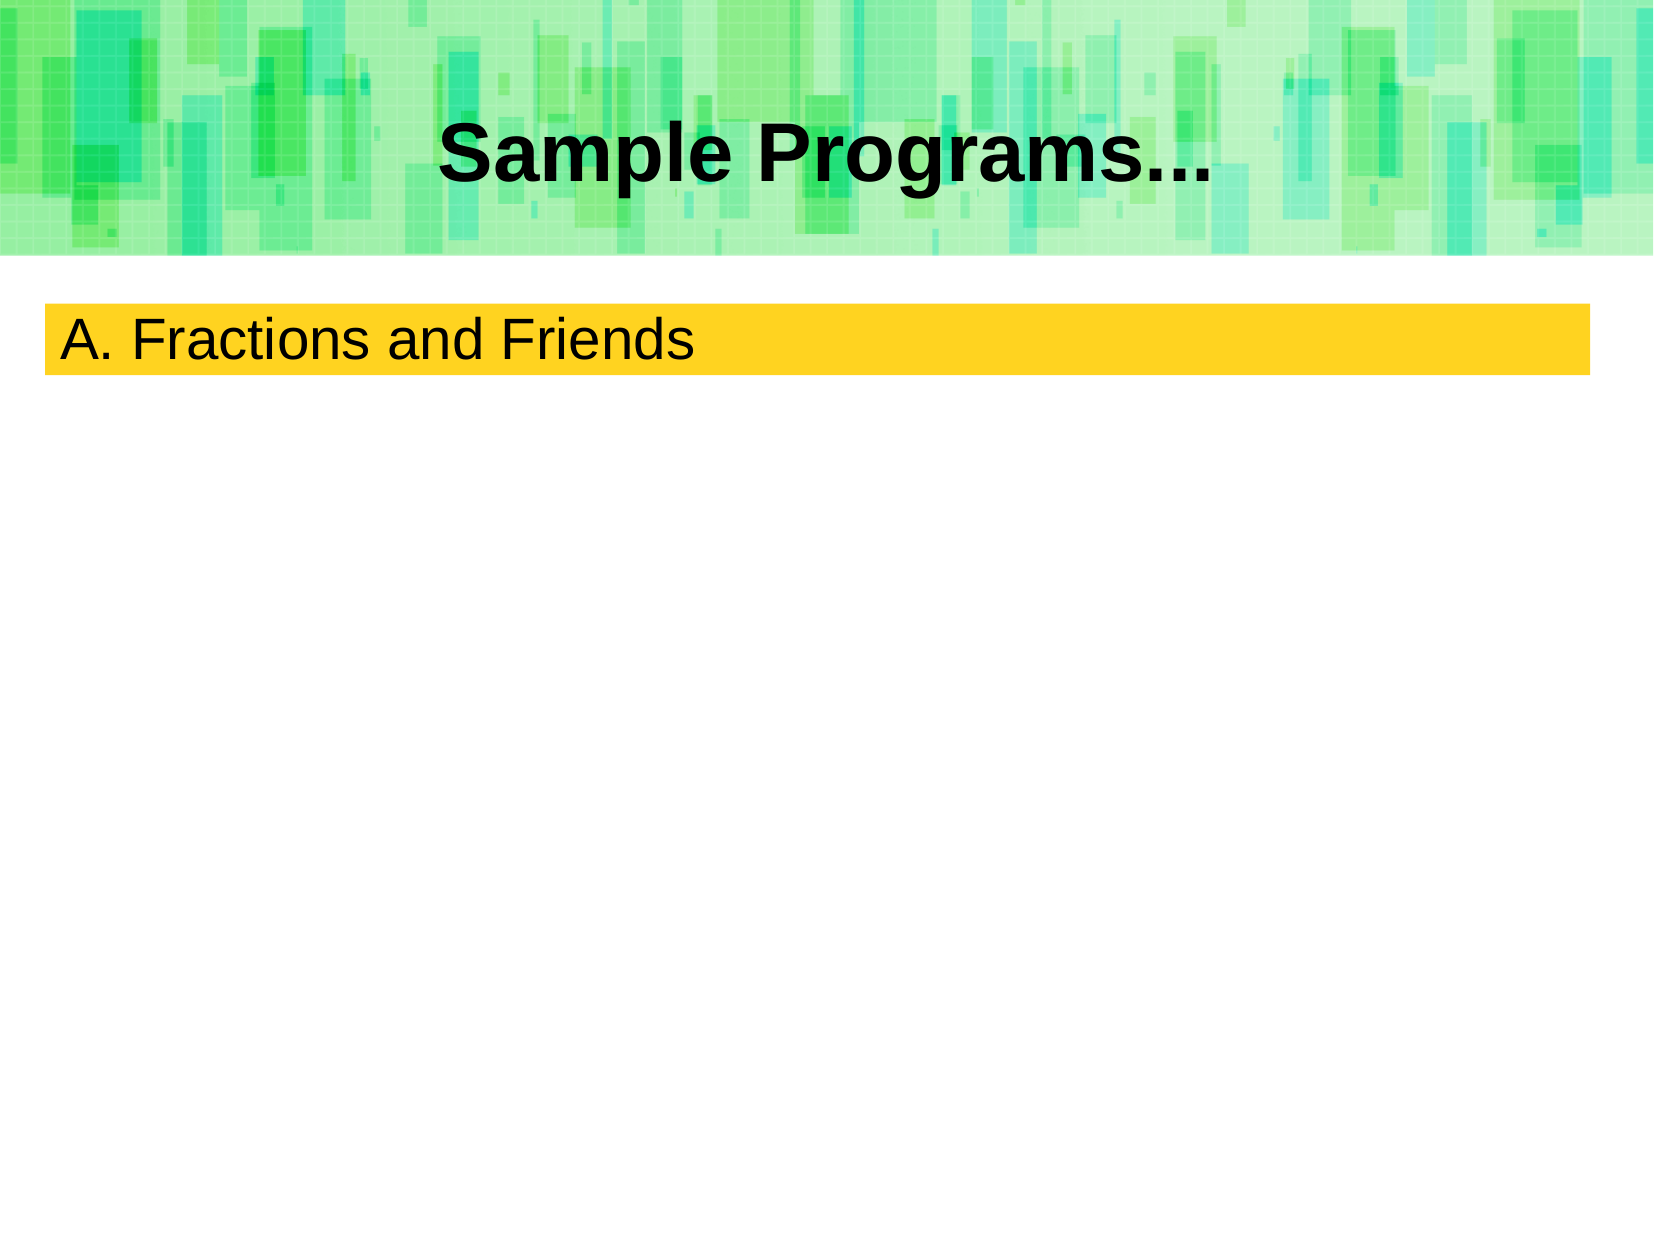

# Sample Programs...
A. Fractions and Friends